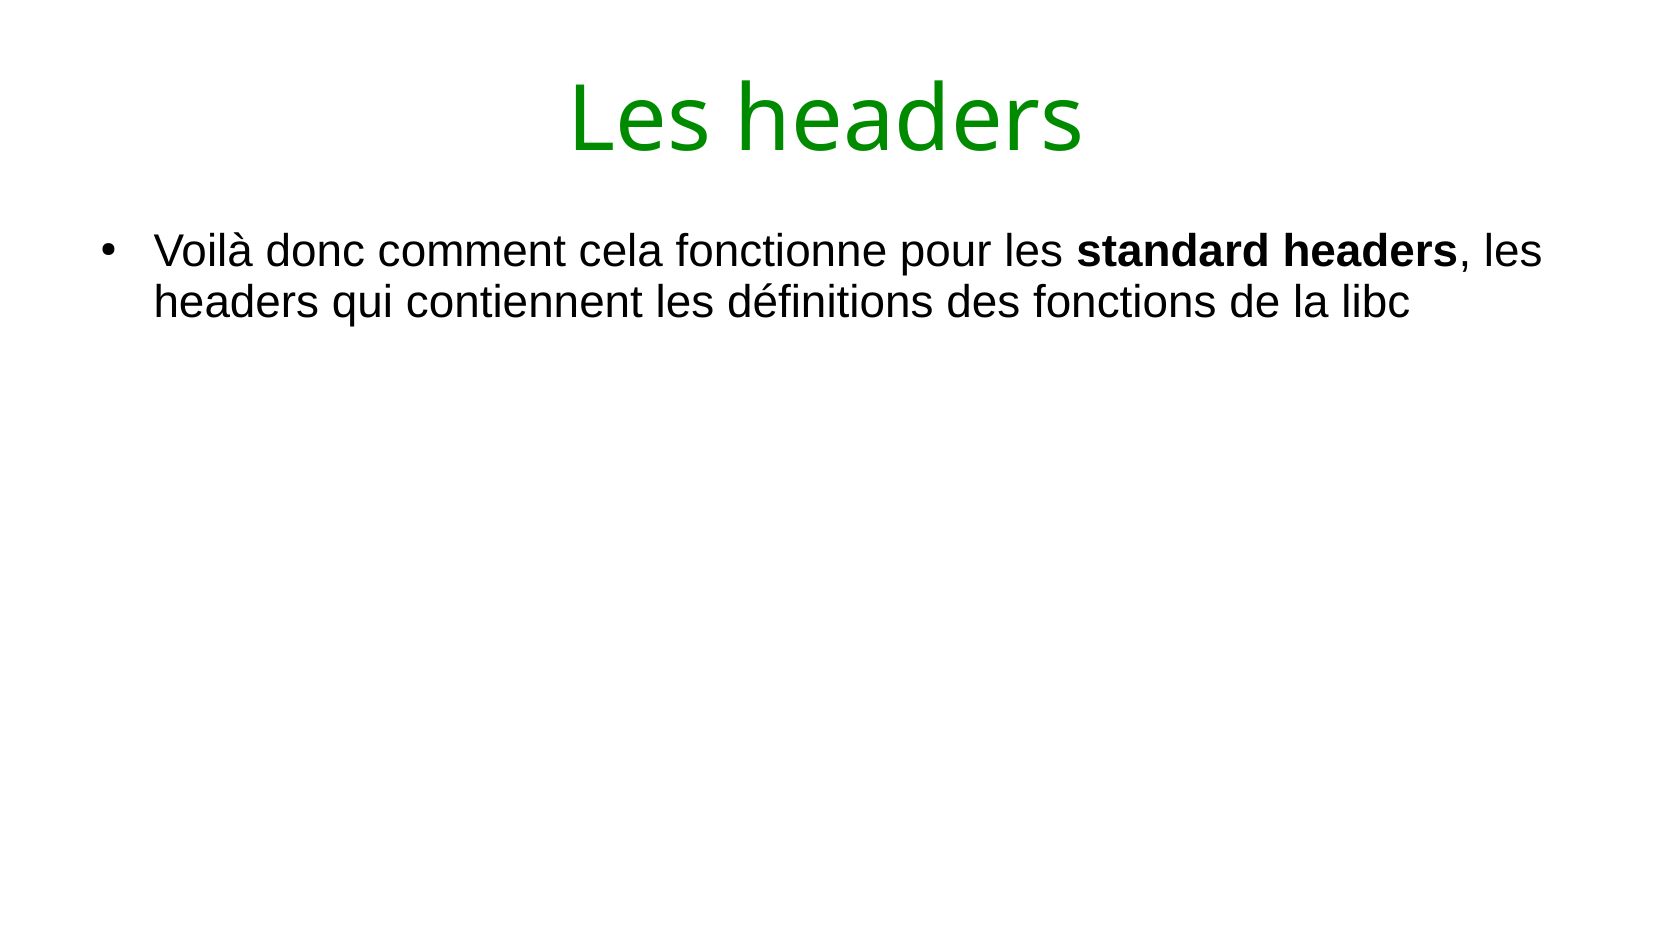

# Les headers
Voilà donc comment cela fonctionne pour les standard headers, les headers qui contiennent les définitions des fonctions de la libc